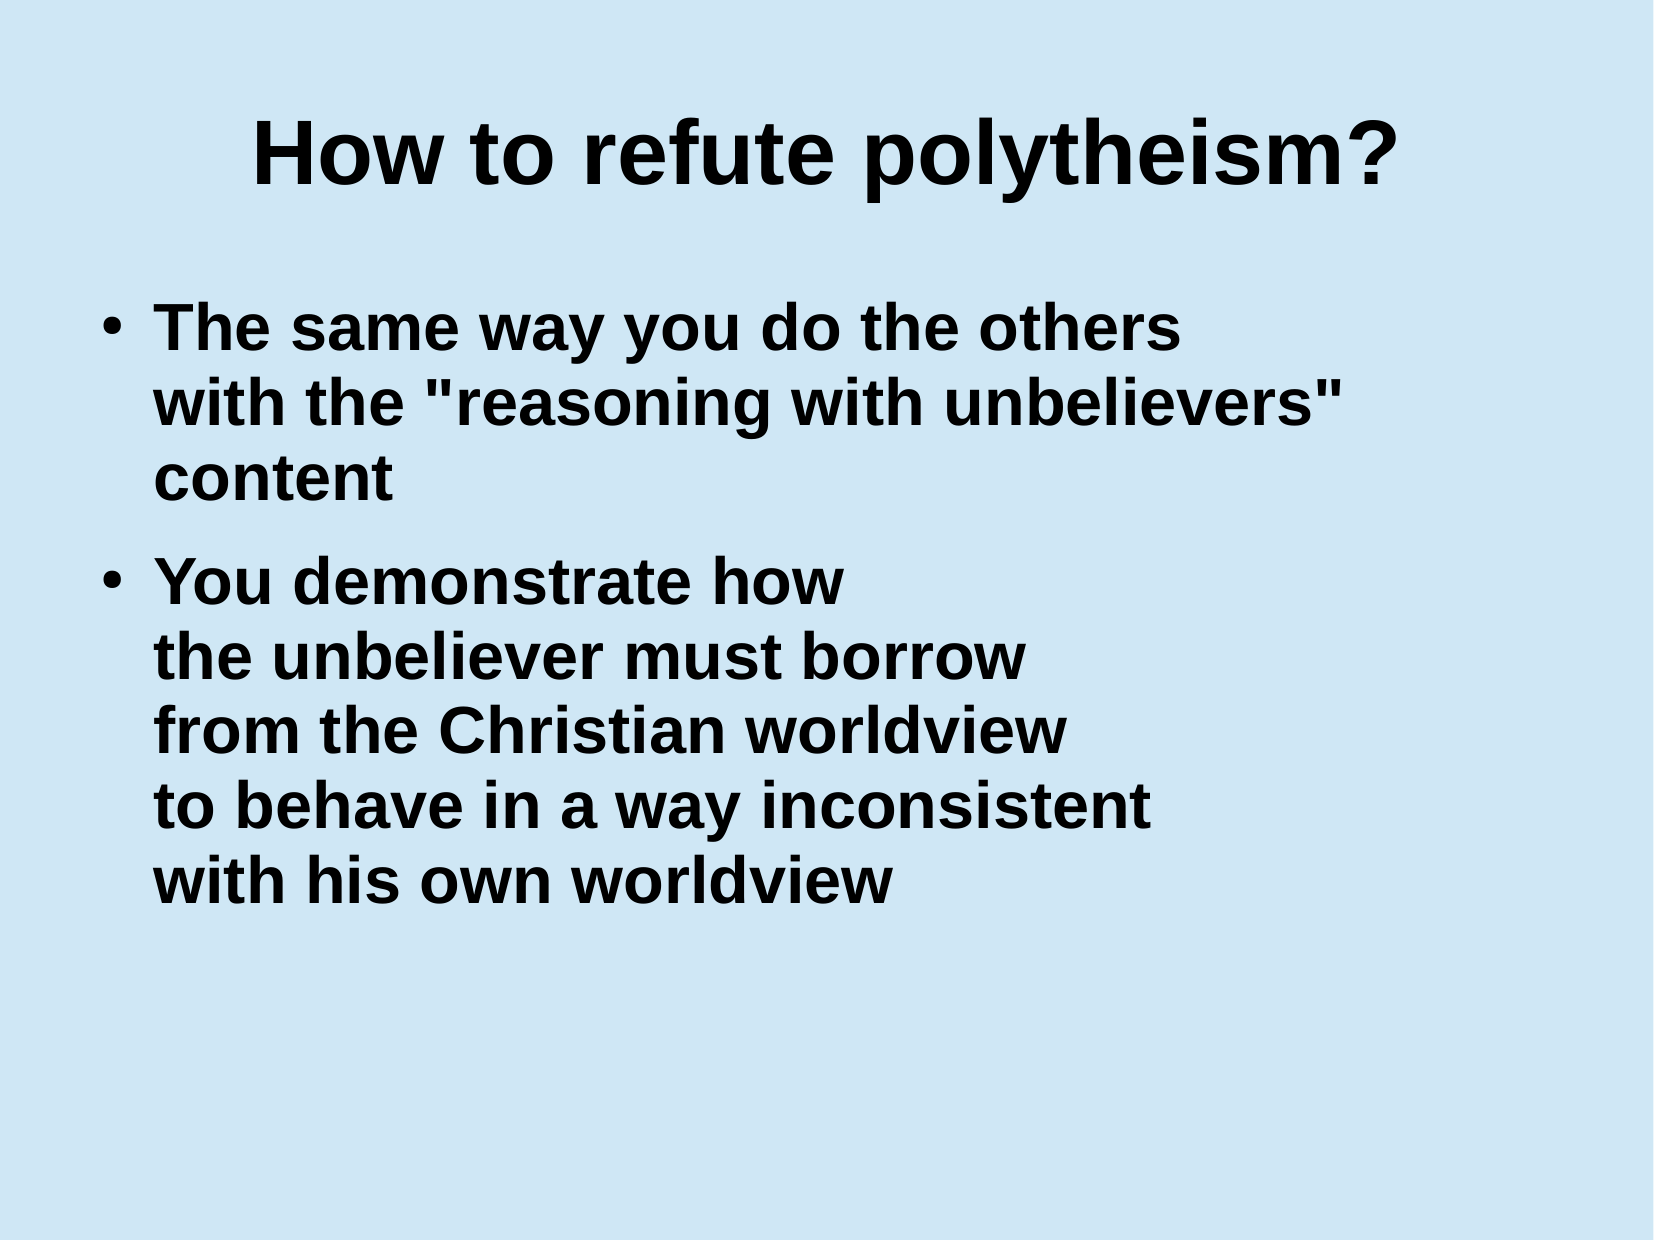

# How to refute polytheism?
The same way you do the others
with the "reasoning with unbelievers"
content
You demonstrate how
the unbeliever must borrow
from the Christian worldview
to behave in a way inconsistent
with his own worldview